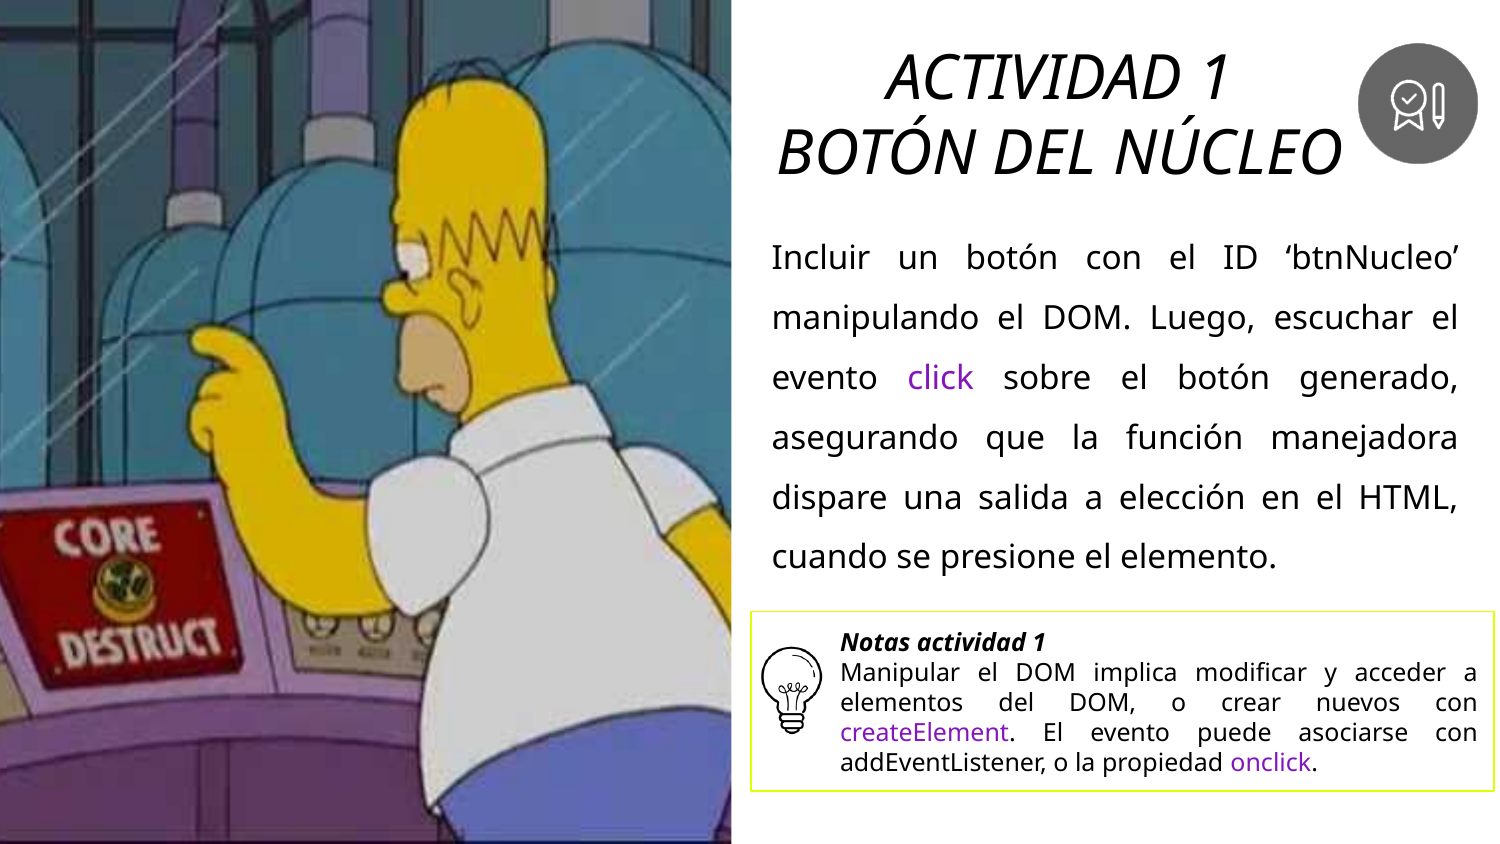

ACTIVIDAD 1
BOTÓN DEL NÚCLEO
Incluir un botón con el ID ‘btnNucleo’ manipulando el DOM. Luego, escuchar el evento click sobre el botón generado, asegurando que la función manejadora dispare una salida a elección en el HTML, cuando se presione el elemento.
Notas actividad 1
Manipular el DOM implica modificar y acceder a elementos del DOM, o crear nuevos con createElement. El evento puede asociarse con addEventListener, o la propiedad onclick.